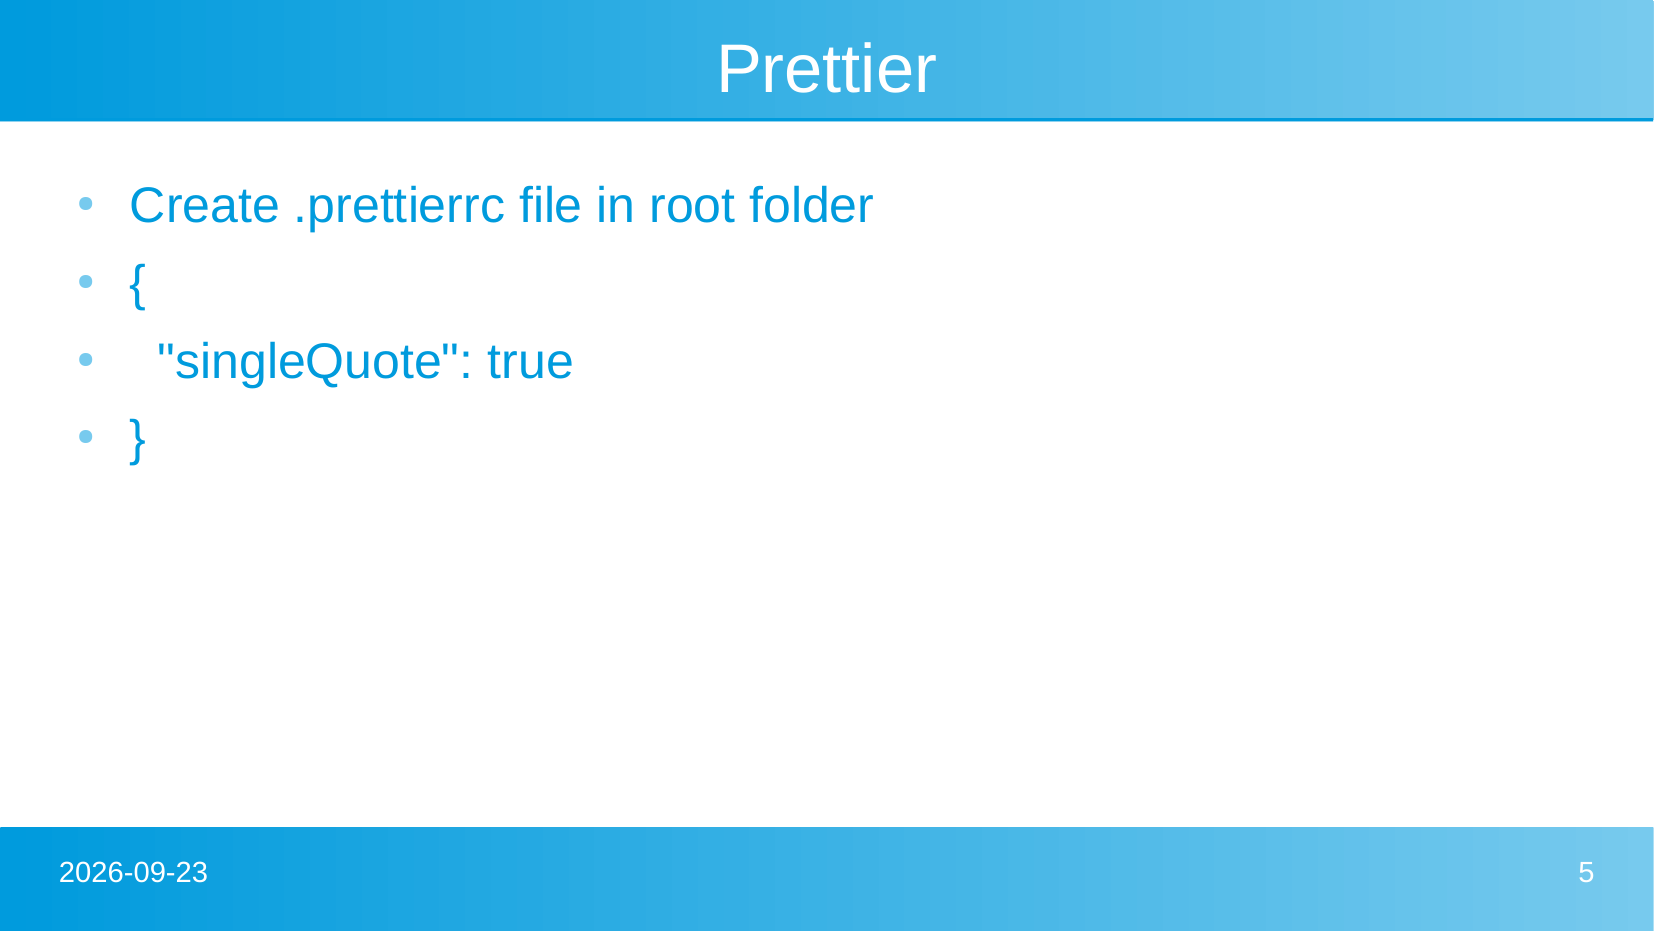

# Prettier
Create .prettierrc file in root folder
{
 "singleQuote": true
}
5